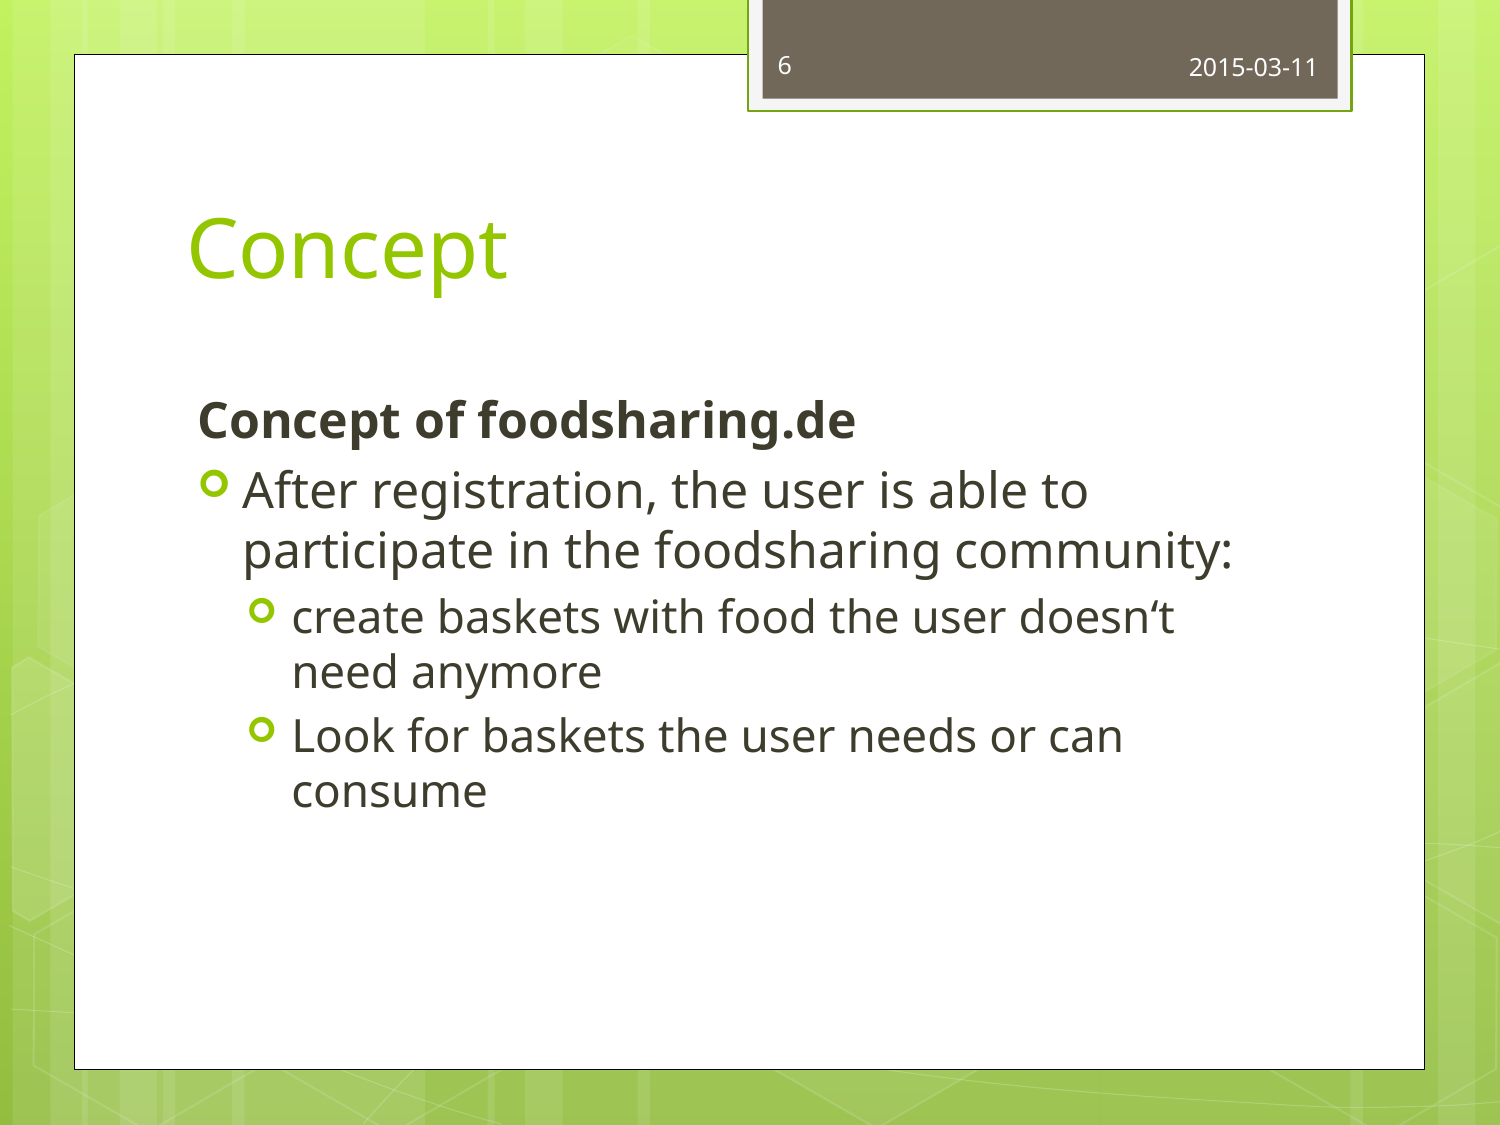

2015-03-11
# Concept
Concept of foodsharing.de
After registration, the user is able to participate in the foodsharing community:
create baskets with food the user doesn‘t need anymore
Look for baskets the user needs or can consume